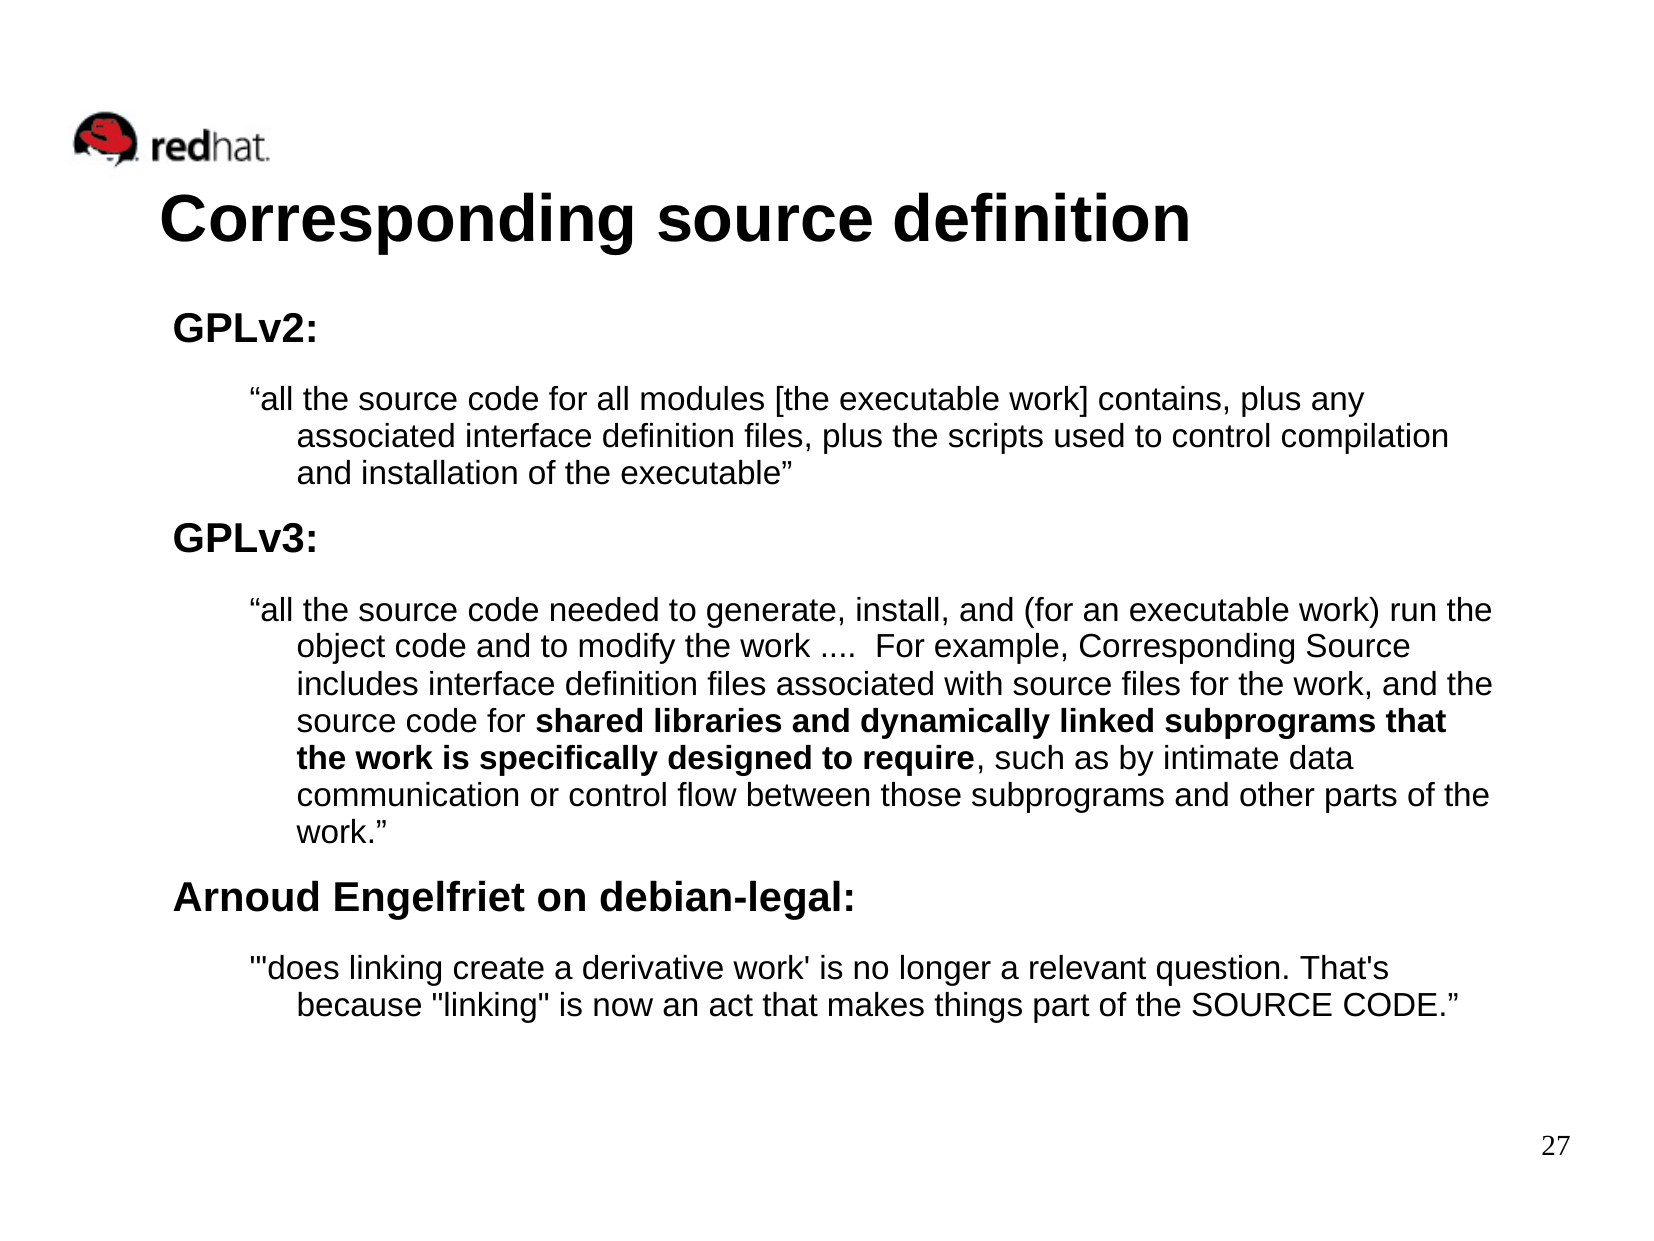

# Corresponding source definition
GPLv2:
“all the source code for all modules [the executable work] contains, plus any associated interface definition files, plus the scripts used to control compilation and installation of the executable”
GPLv3:
“all the source code needed to generate, install, and (for an executable work) run the object code and to modify the work .... For example, Corresponding Source includes interface definition files associated with source files for the work, and the source code for shared libraries and dynamically linked subprograms that the work is specifically designed to require, such as by intimate data communication or control flow between those subprograms and other parts of the work.”
Arnoud Engelfriet on debian-legal:
"'does linking create a derivative work' is no longer a relevant question. That's because "linking" is now an act that makes things part of the SOURCE CODE.”
27